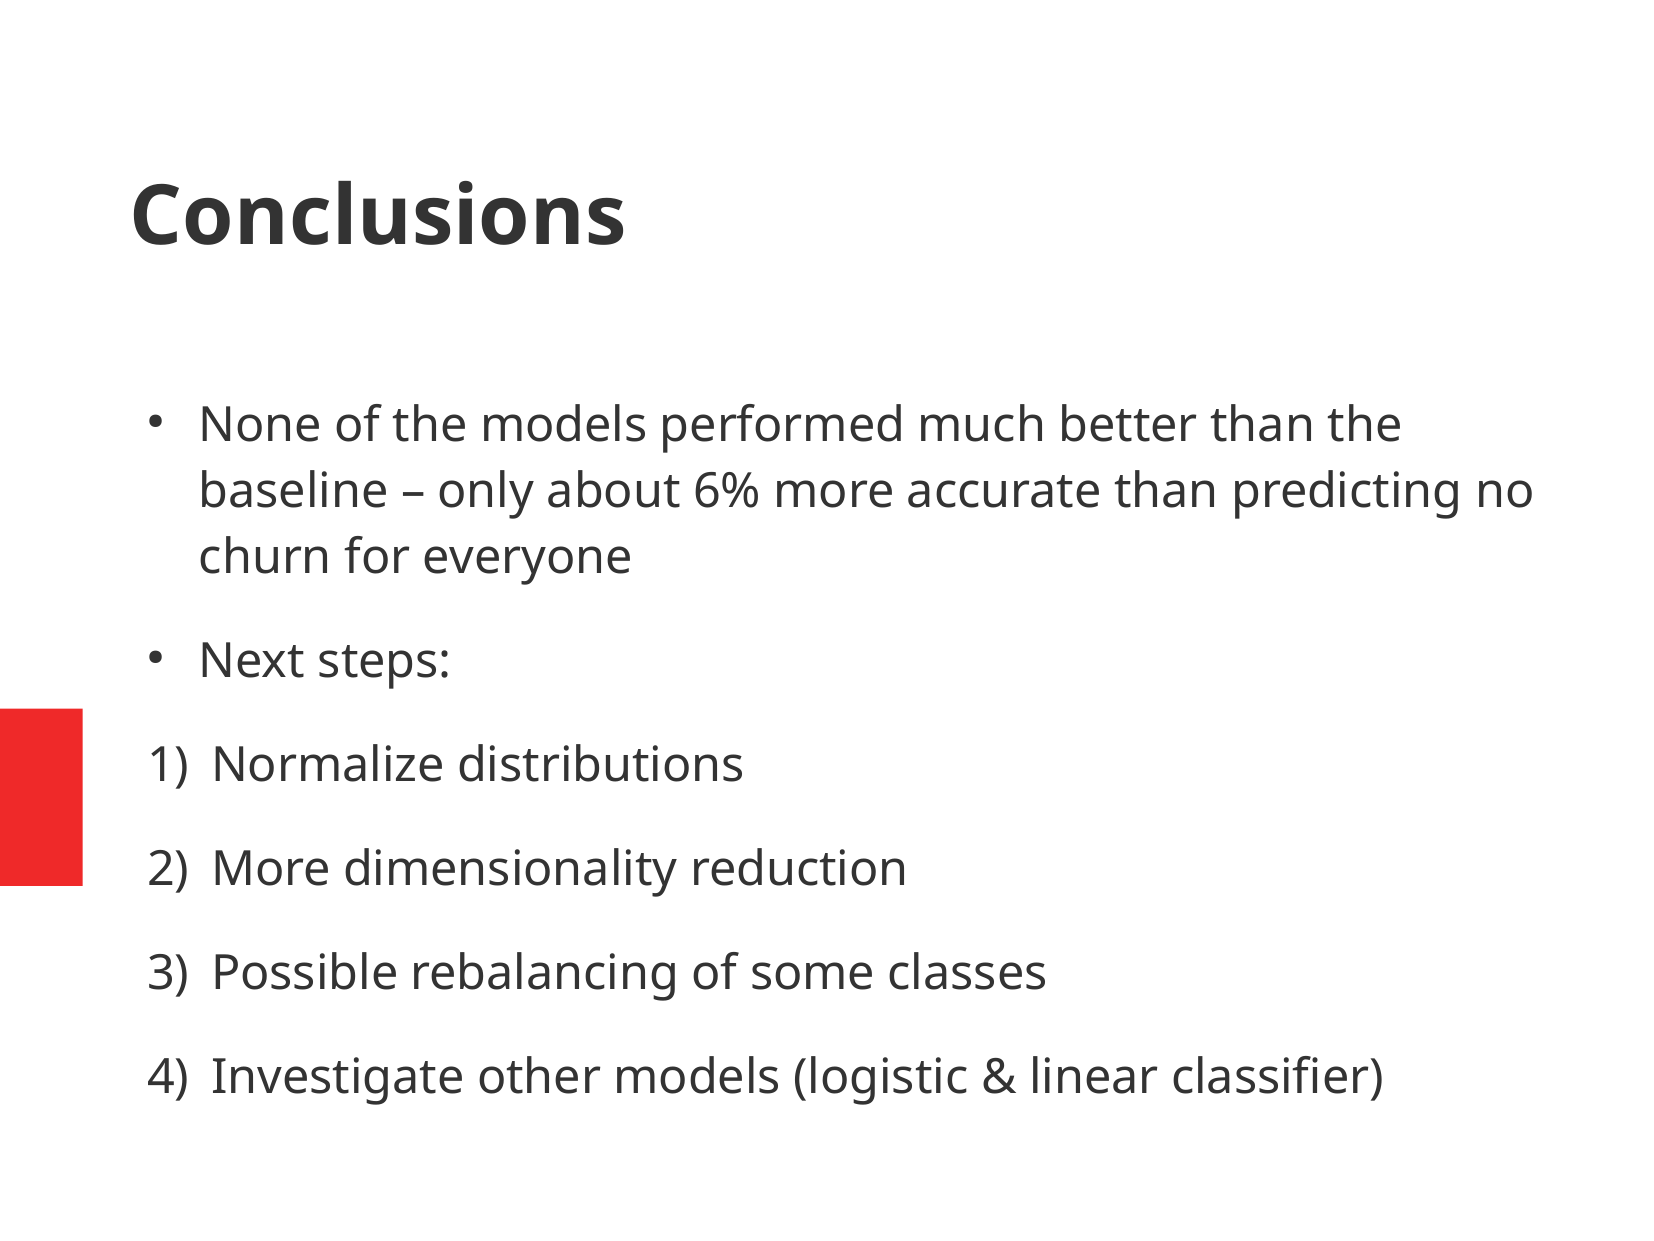

# Conclusions
None of the models performed much better than the baseline – only about 6% more accurate than predicting no churn for everyone
Next steps:
 Normalize distributions
 More dimensionality reduction
 Possible rebalancing of some classes
 Investigate other models (logistic & linear classifier)